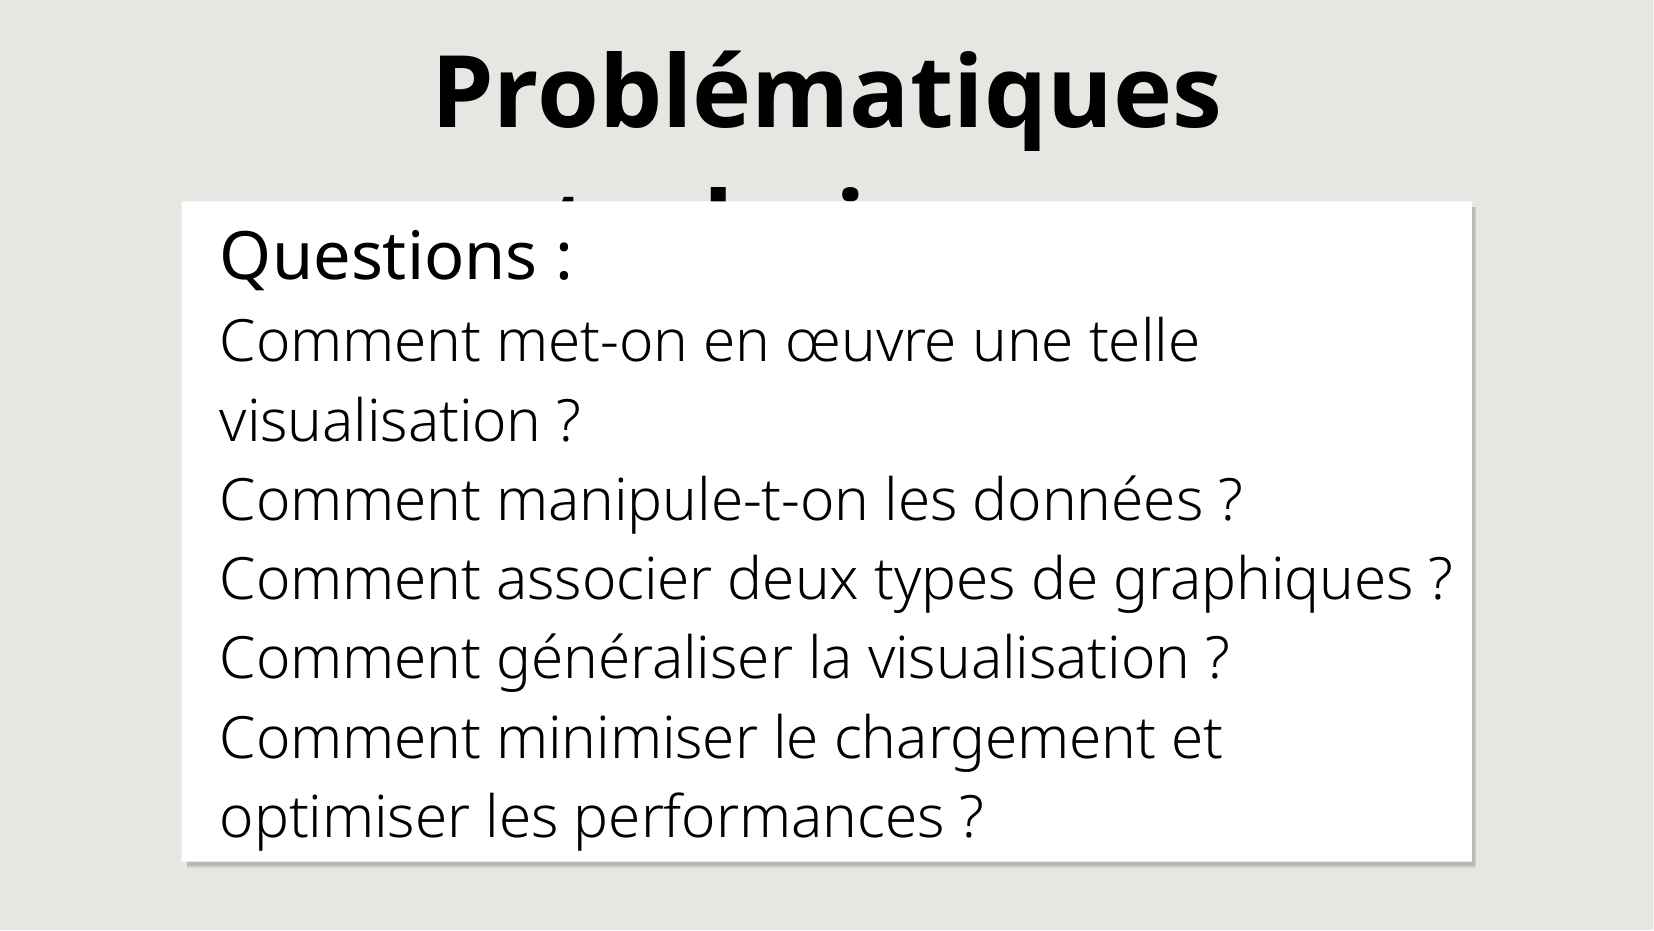

# Problématiques techniques
Questions :
Comment met-on en œuvre une telle visualisation ?
Comment manipule-t-on les données ?
Comment associer deux types de graphiques ?
Comment généraliser la visualisation ?
Comment minimiser le chargement et optimiser les performances ?